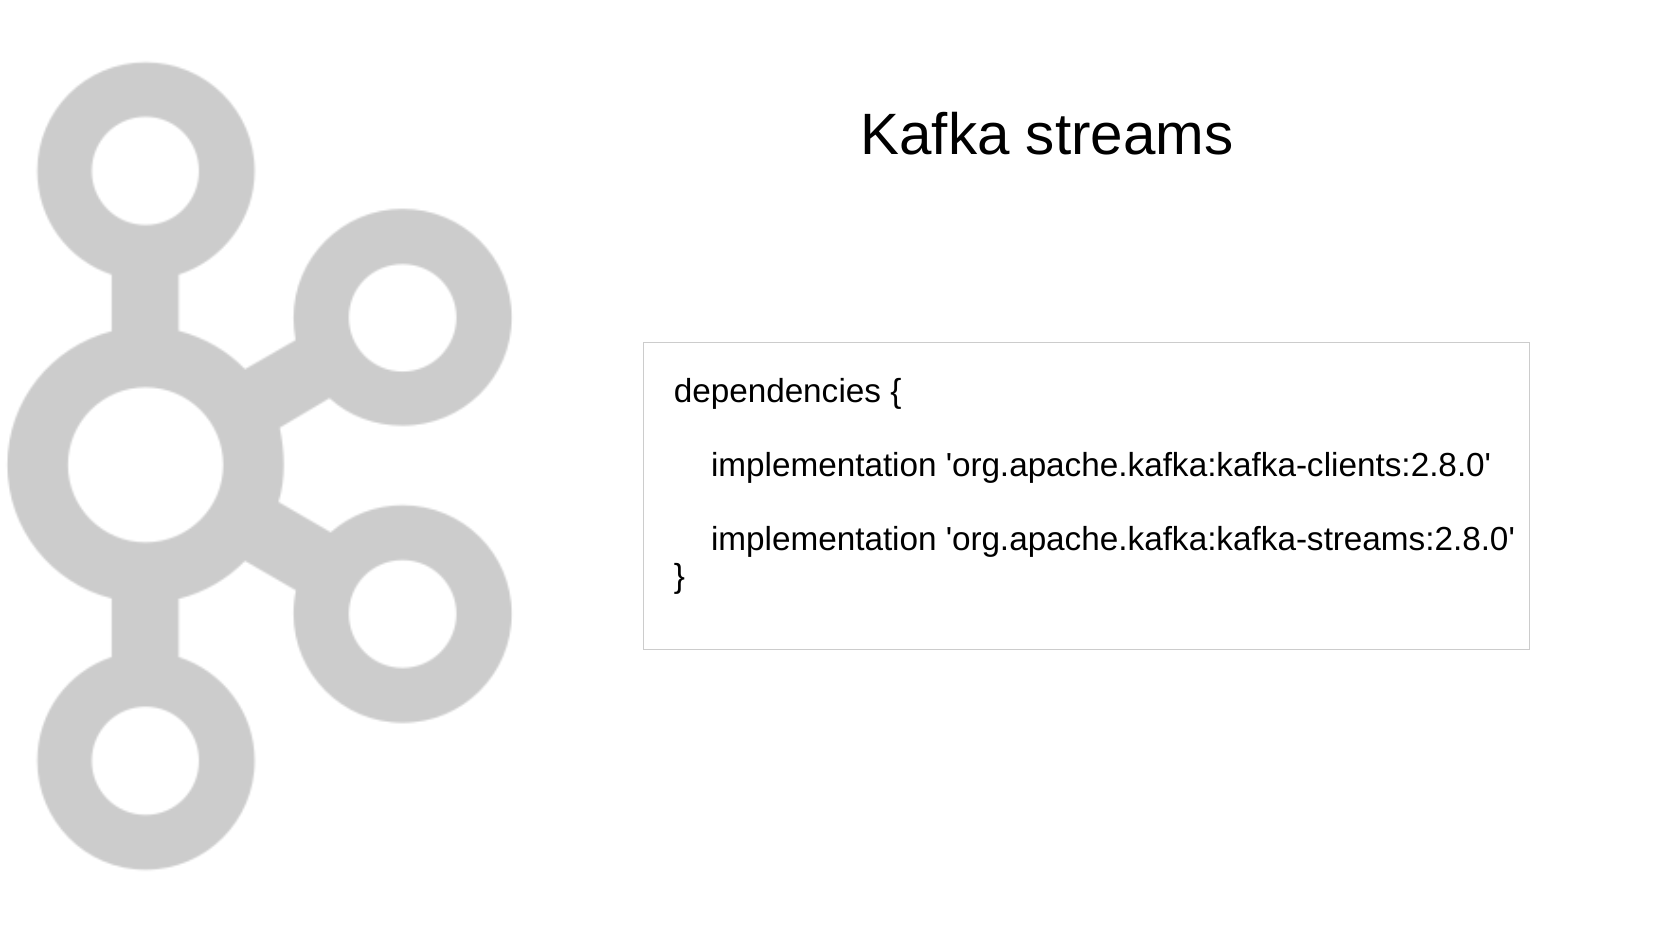

Kafka streams
dependencies {
 implementation 'org.apache.kafka:kafka-clients:2.8.0'
 implementation 'org.apache.kafka:kafka-streams:2.8.0'
}